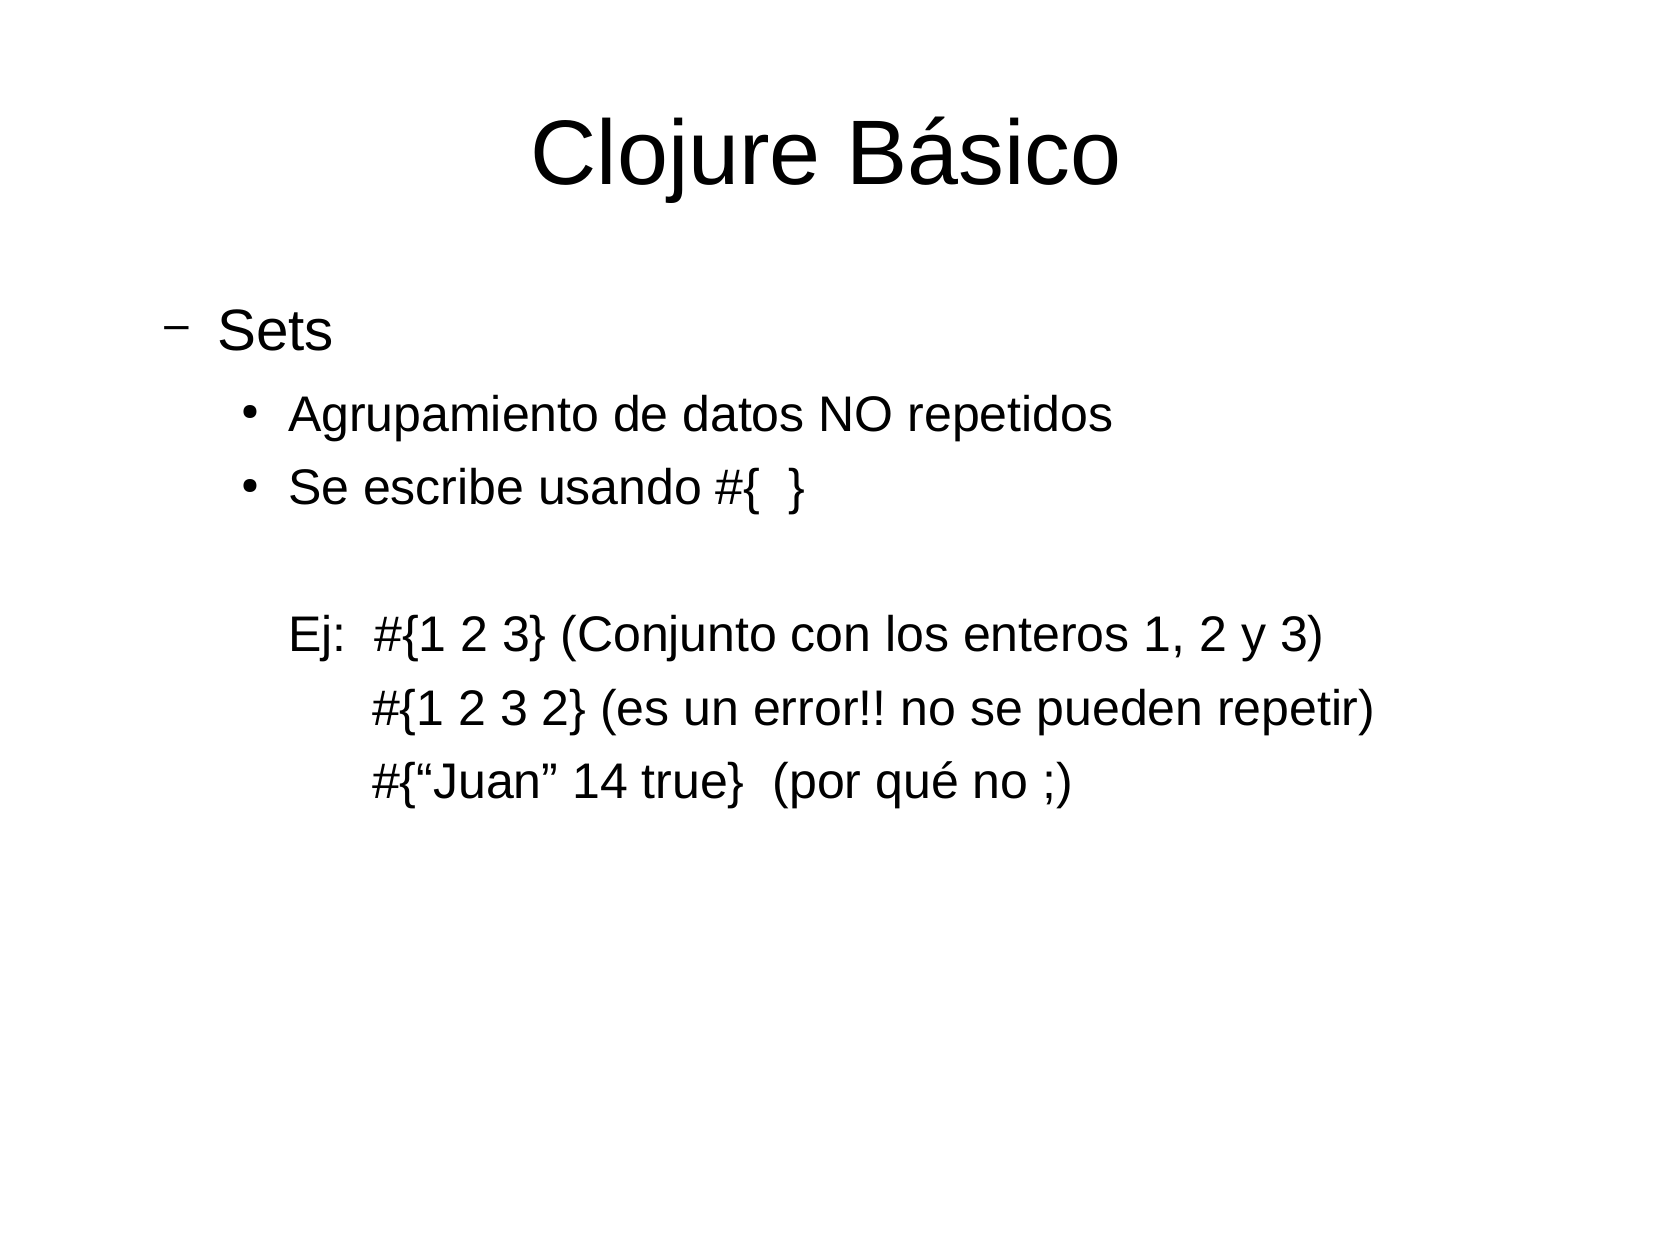

# Clojure Básico
Sets
Agrupamiento de datos NO repetidos
Se escribe usando #{ }
Ej: #{1 2 3} (Conjunto con los enteros 1, 2 y 3)
 #{1 2 3 2} (es un error!! no se pueden repetir)
 #{“Juan” 14 true} (por qué no ;)